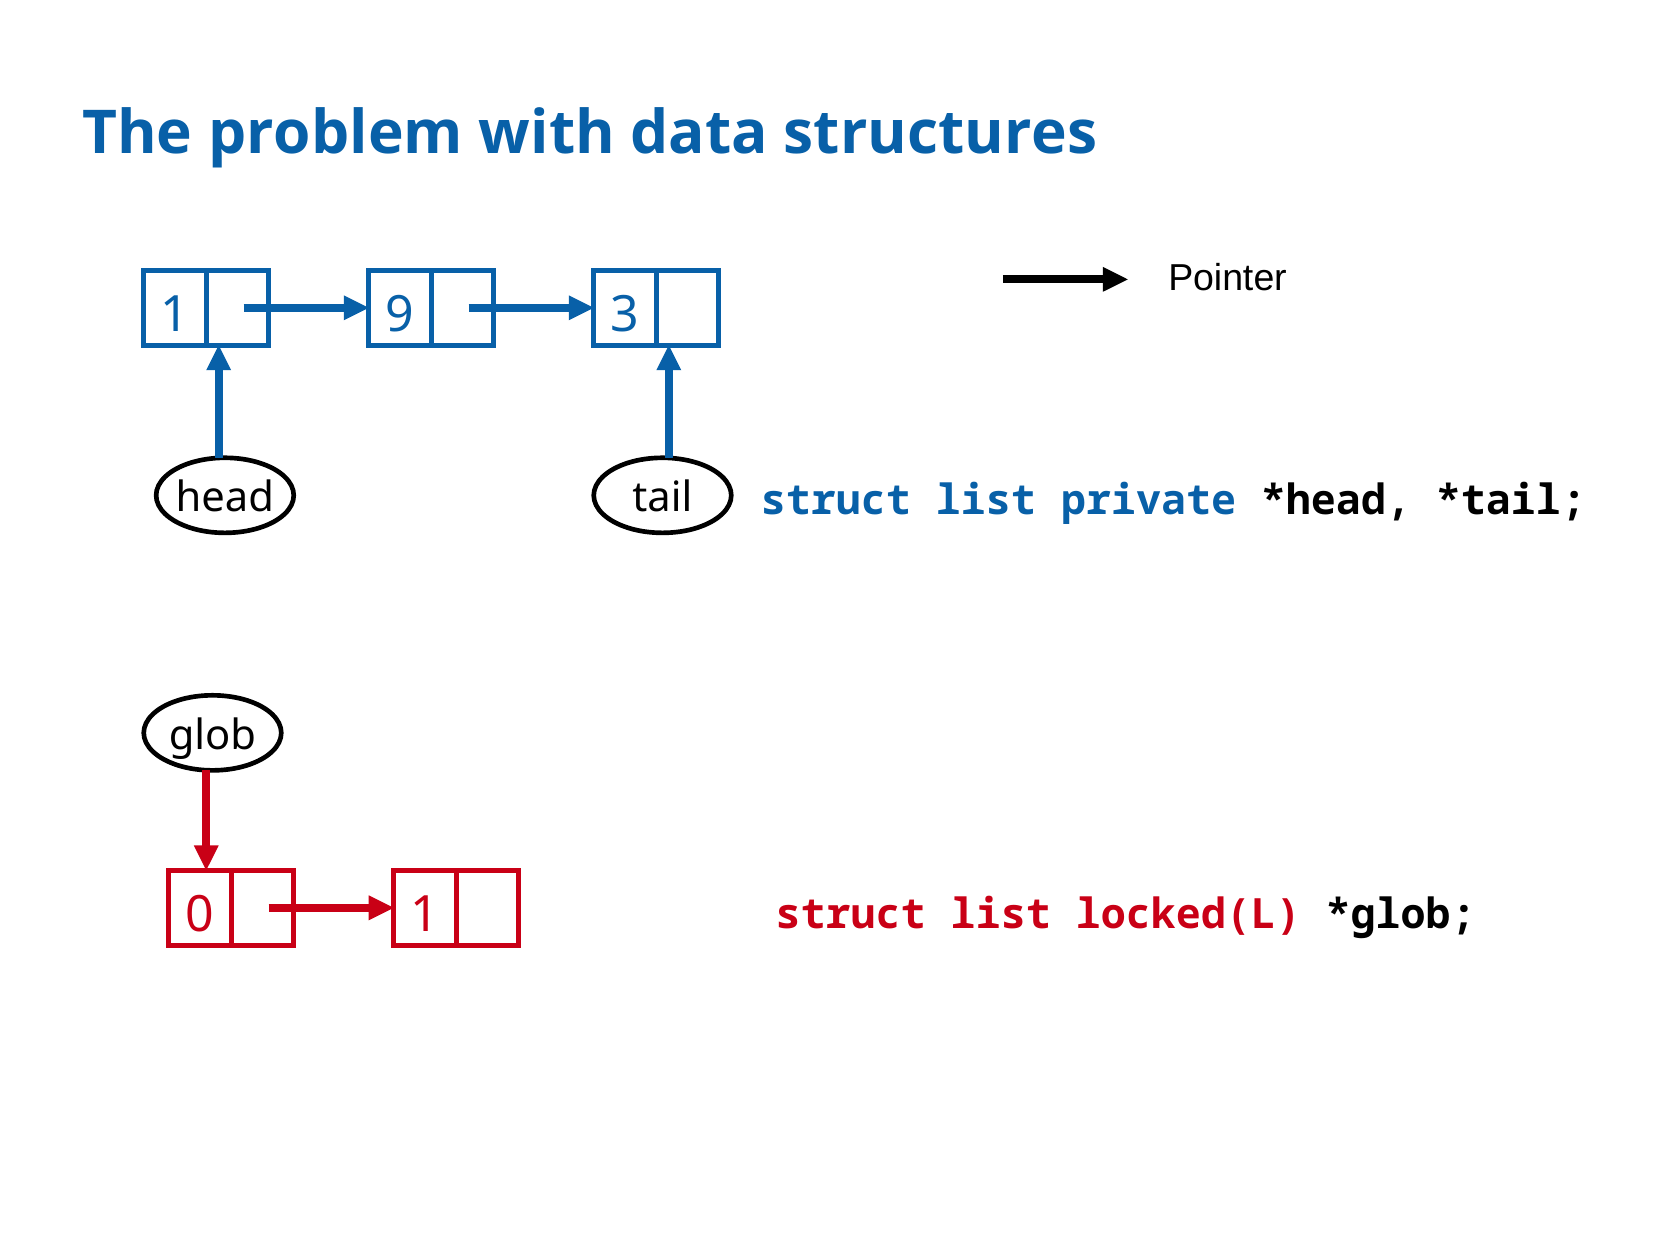

# The problem with data structures
Pointer
1
9
3
head
tail
struct list private *head, *tail;
glob
0
1
struct list locked(L) *glob;